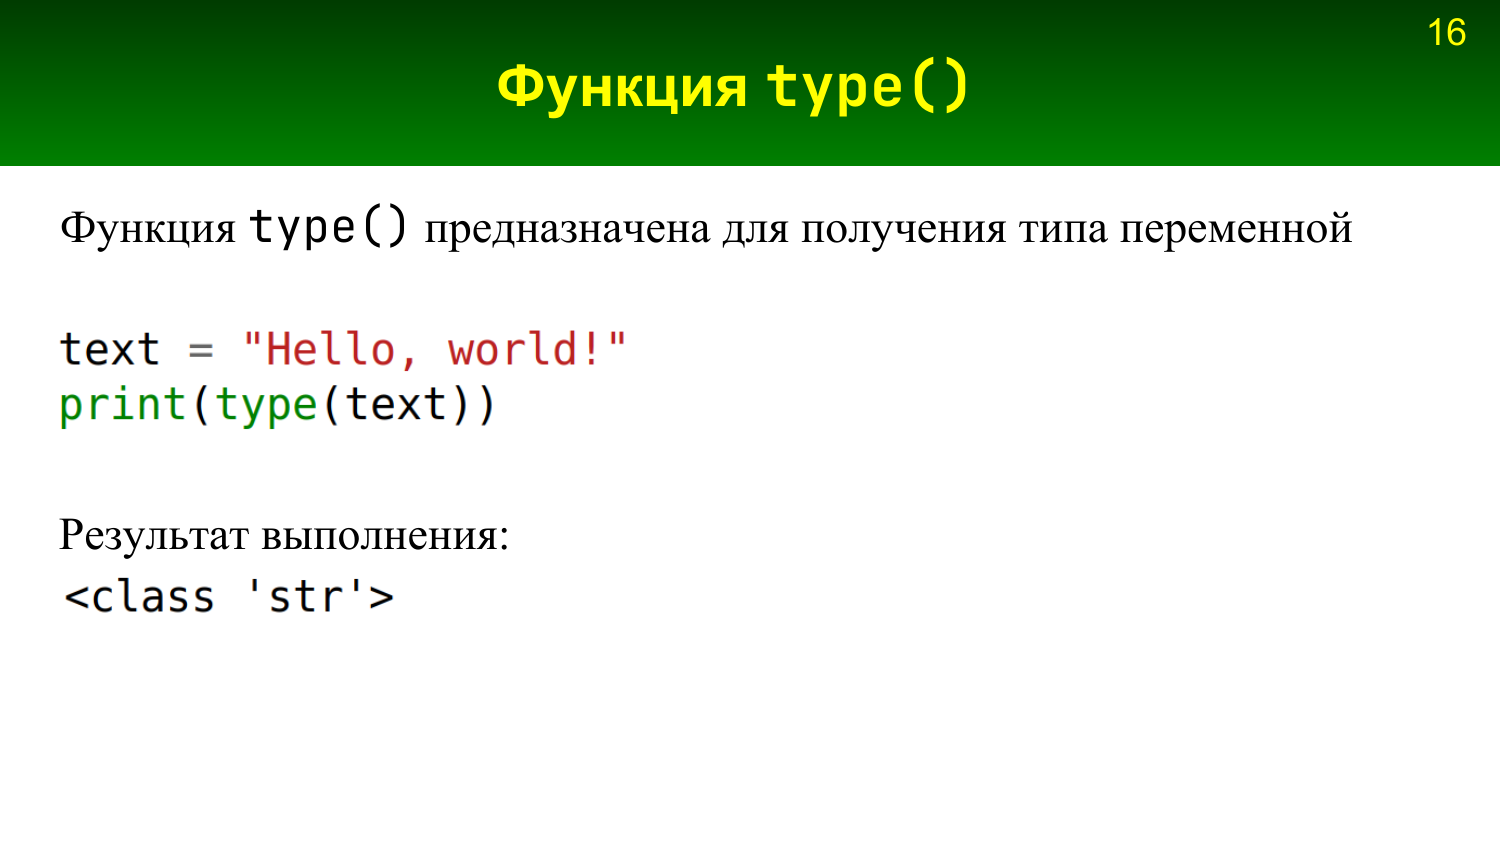

# Функция type()
Функция type() предназначена для получения типа переменной
Результат выполнения: